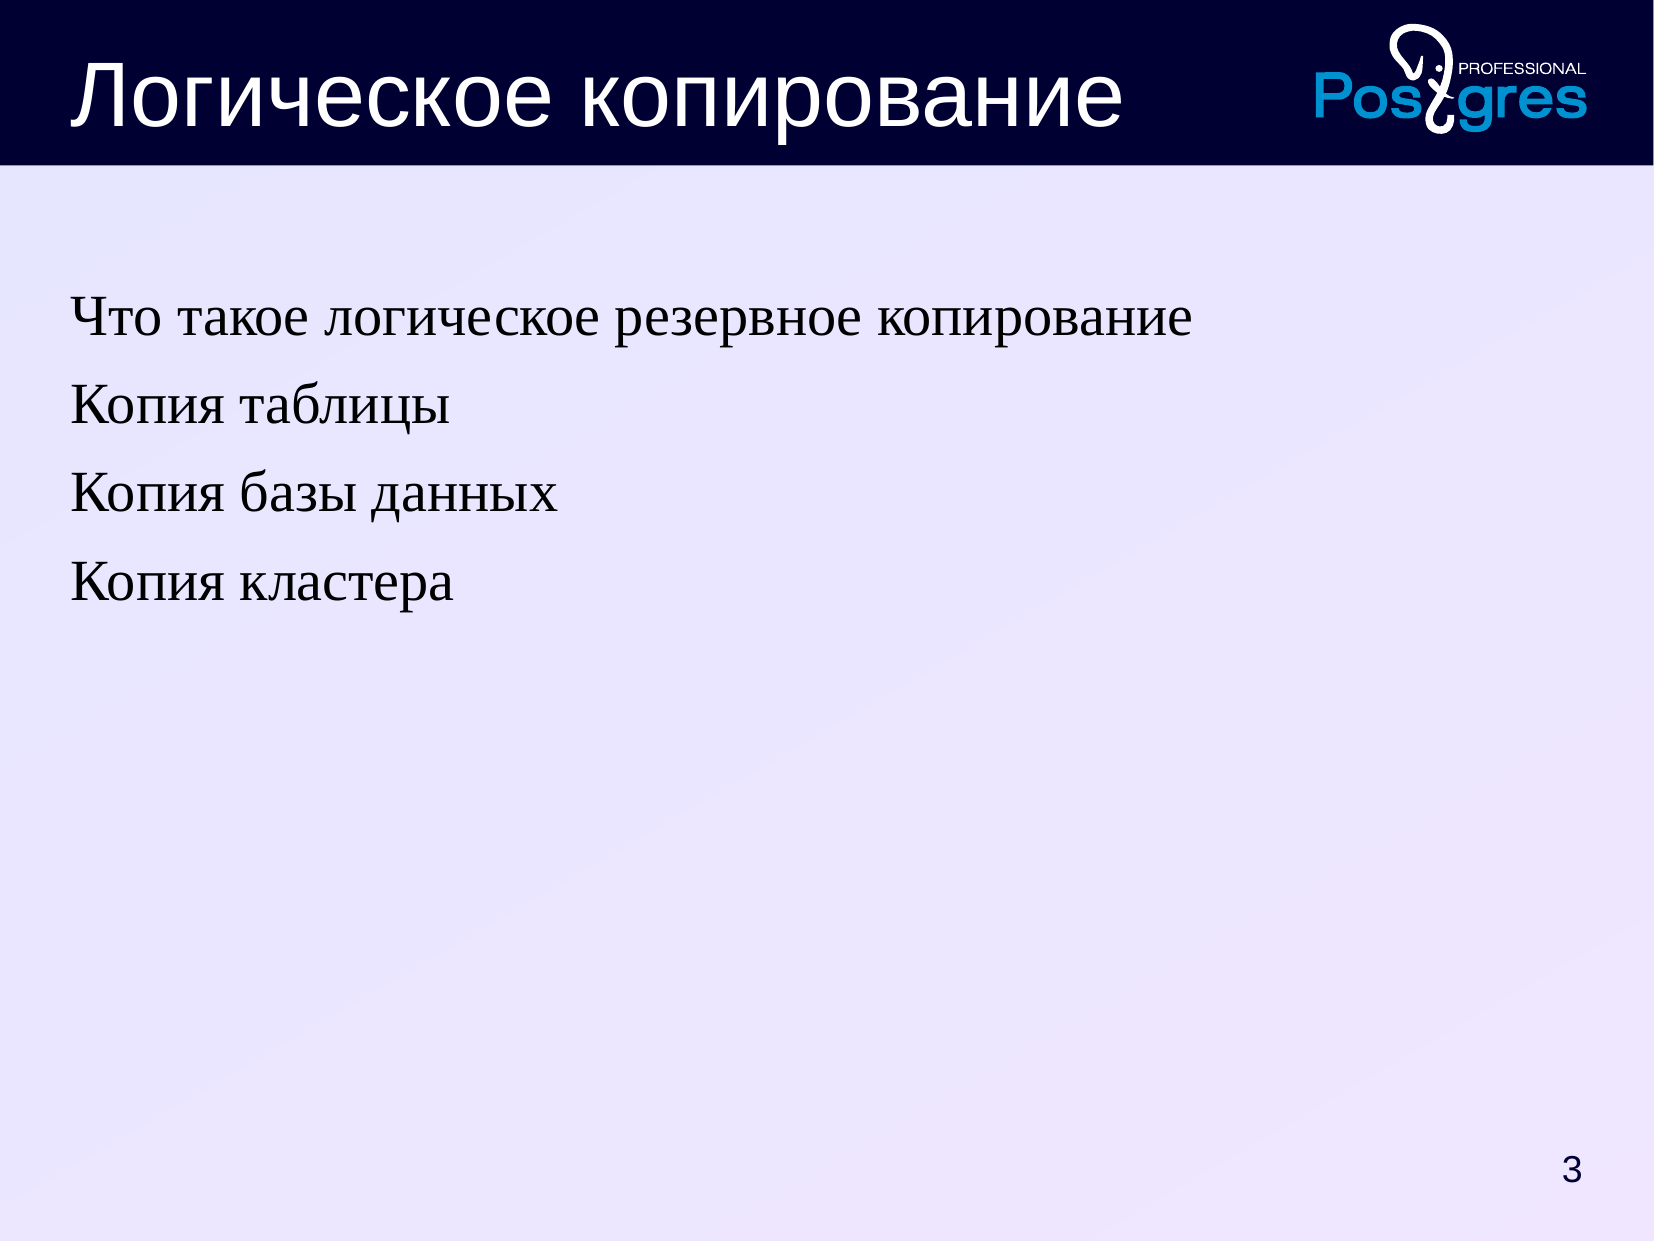

# Логическое копирование
Что такое логическое резервное копирование
Копия таблицы
Копия базы данных
Копия кластера